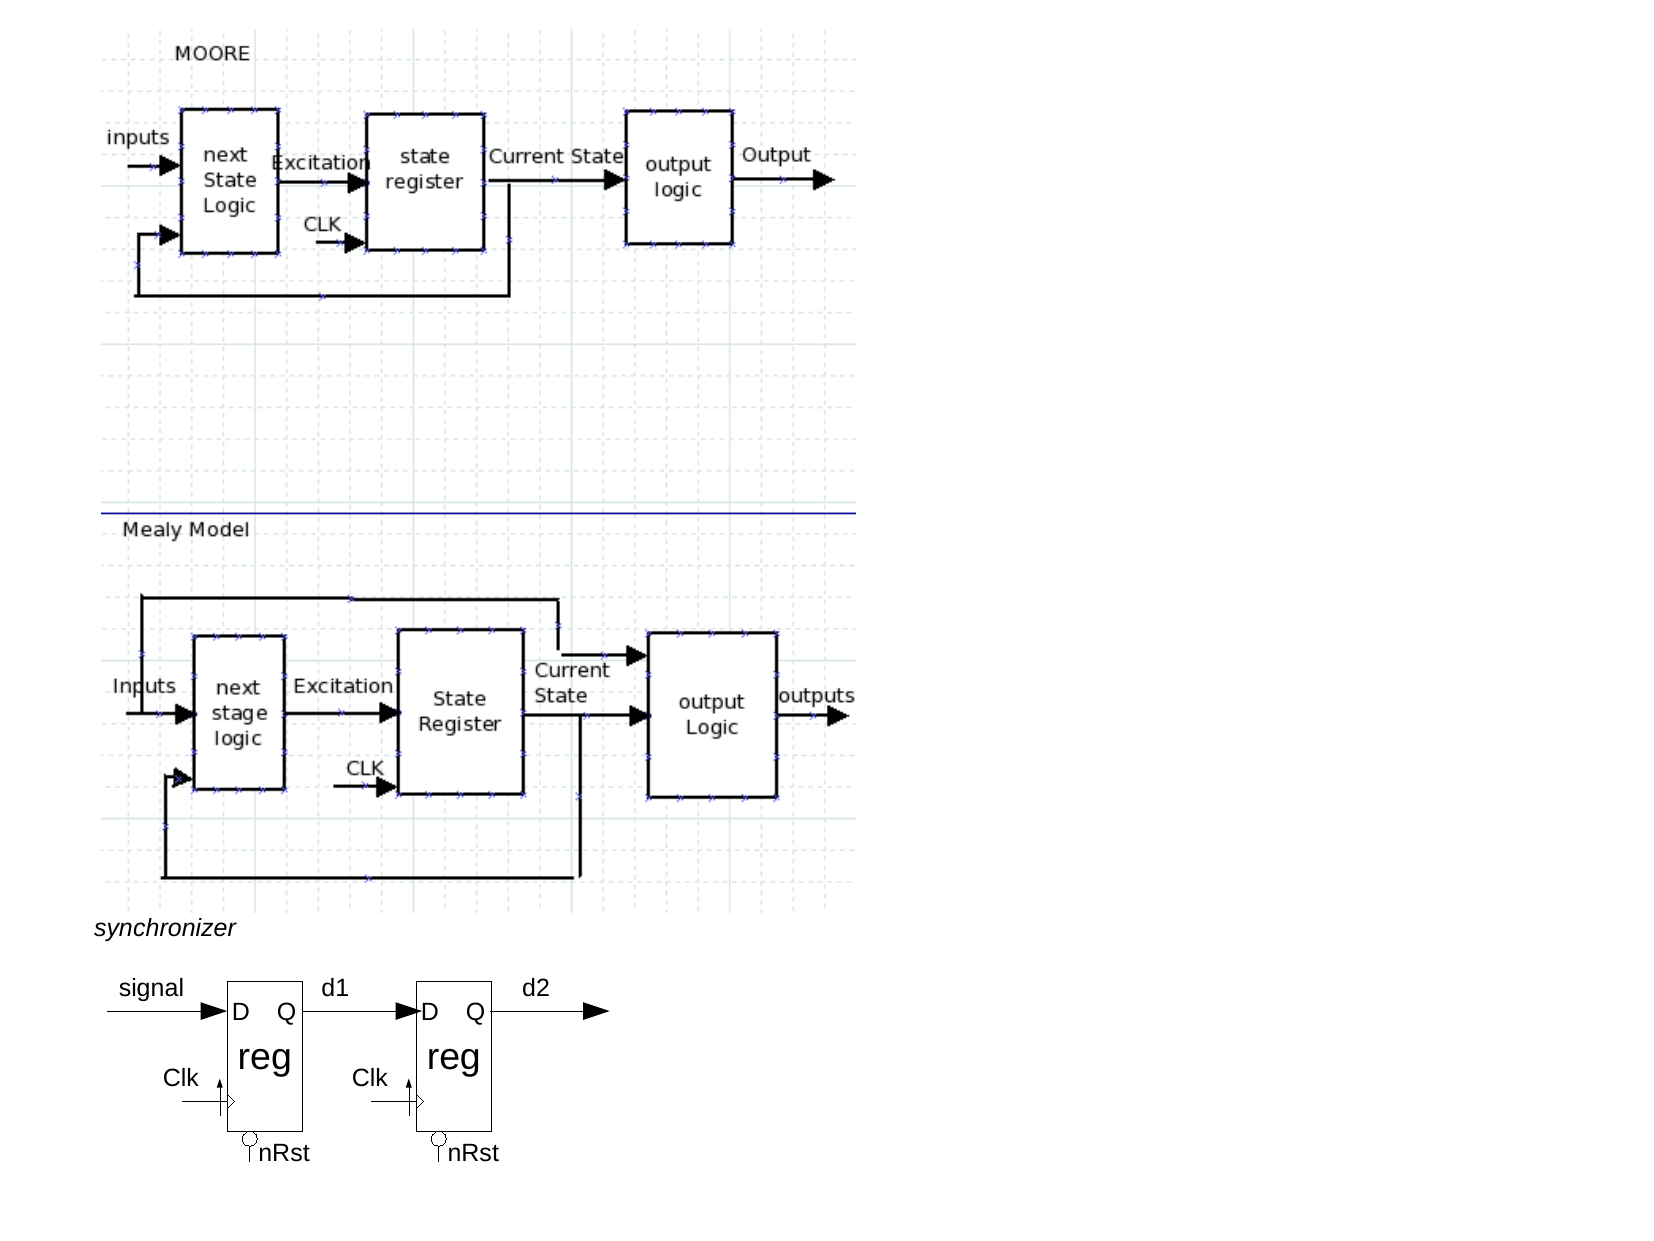

synchronizer
signal
d1
d2
reg
D
Q
Clk
nRst
reg
D
Q
Clk
nRst